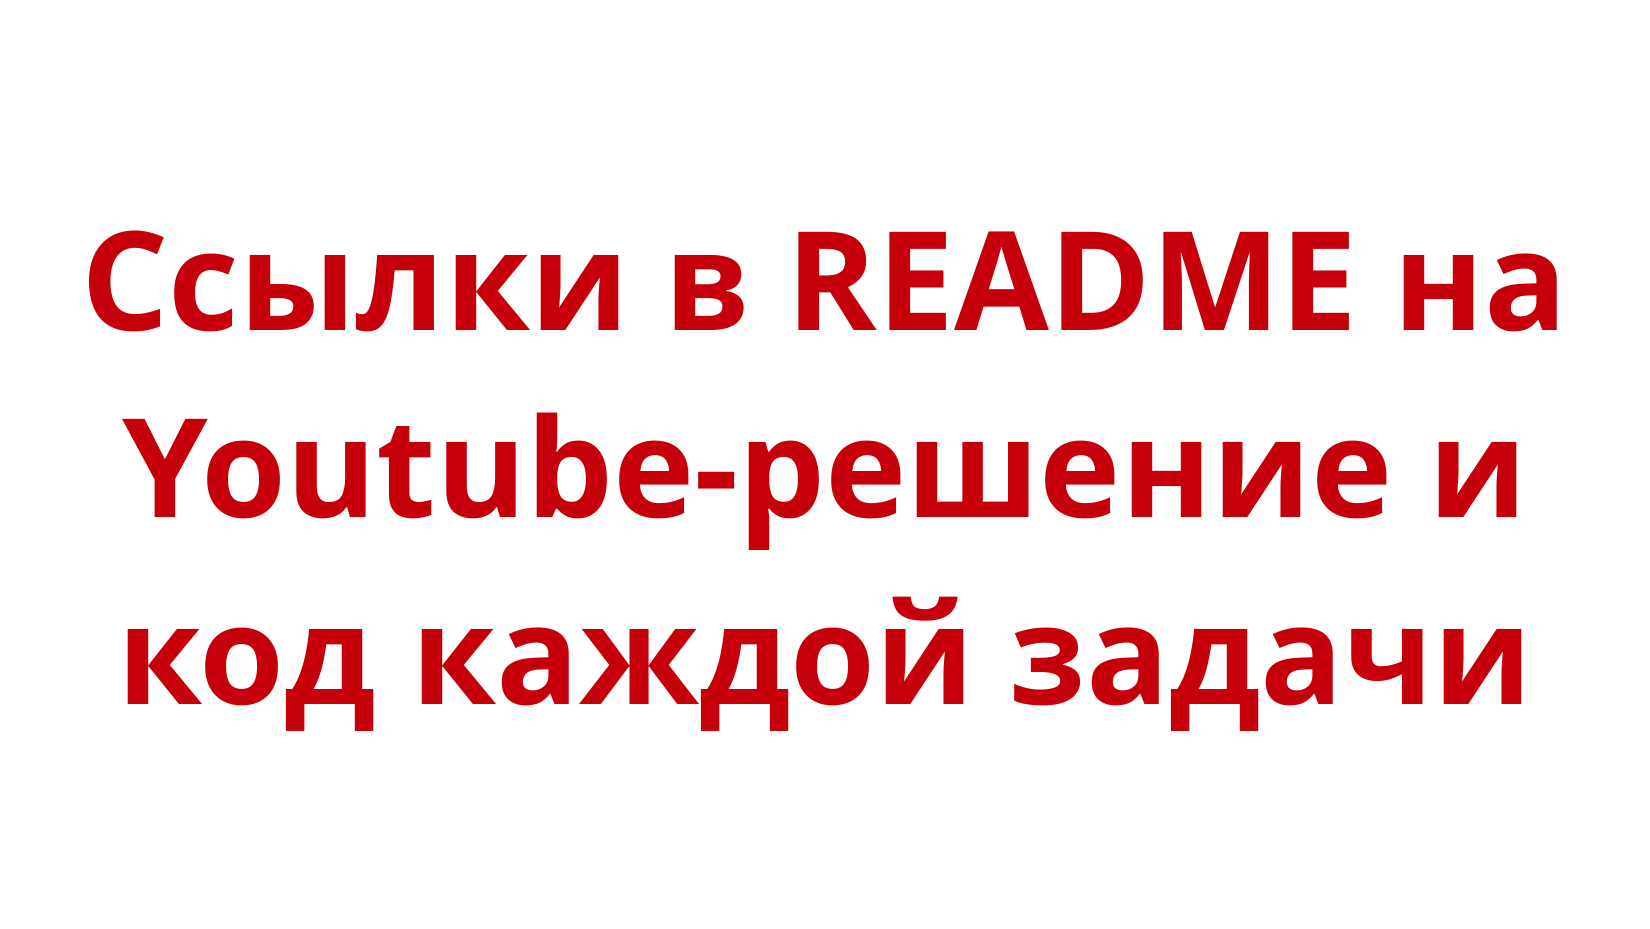

# Ссылки в README на Youtube-решение и код каждой задачи